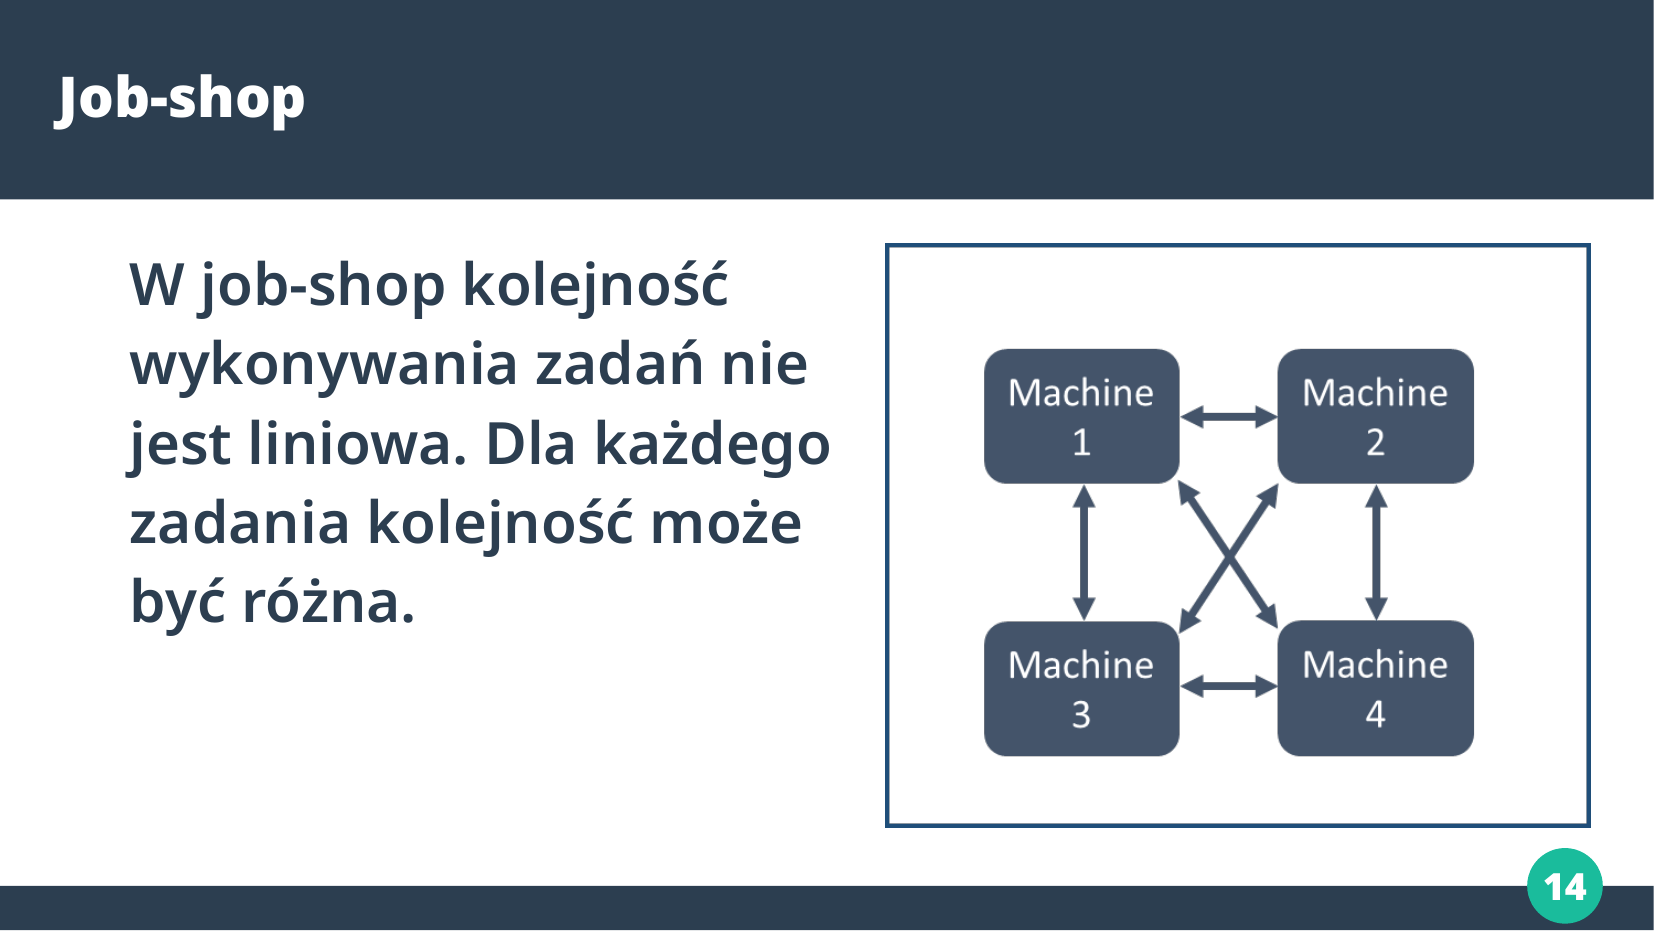

# Job-shop
W job-shop kolejność wykonywania zadań nie jest liniowa. Dla każdego zadania kolejność może być różna.